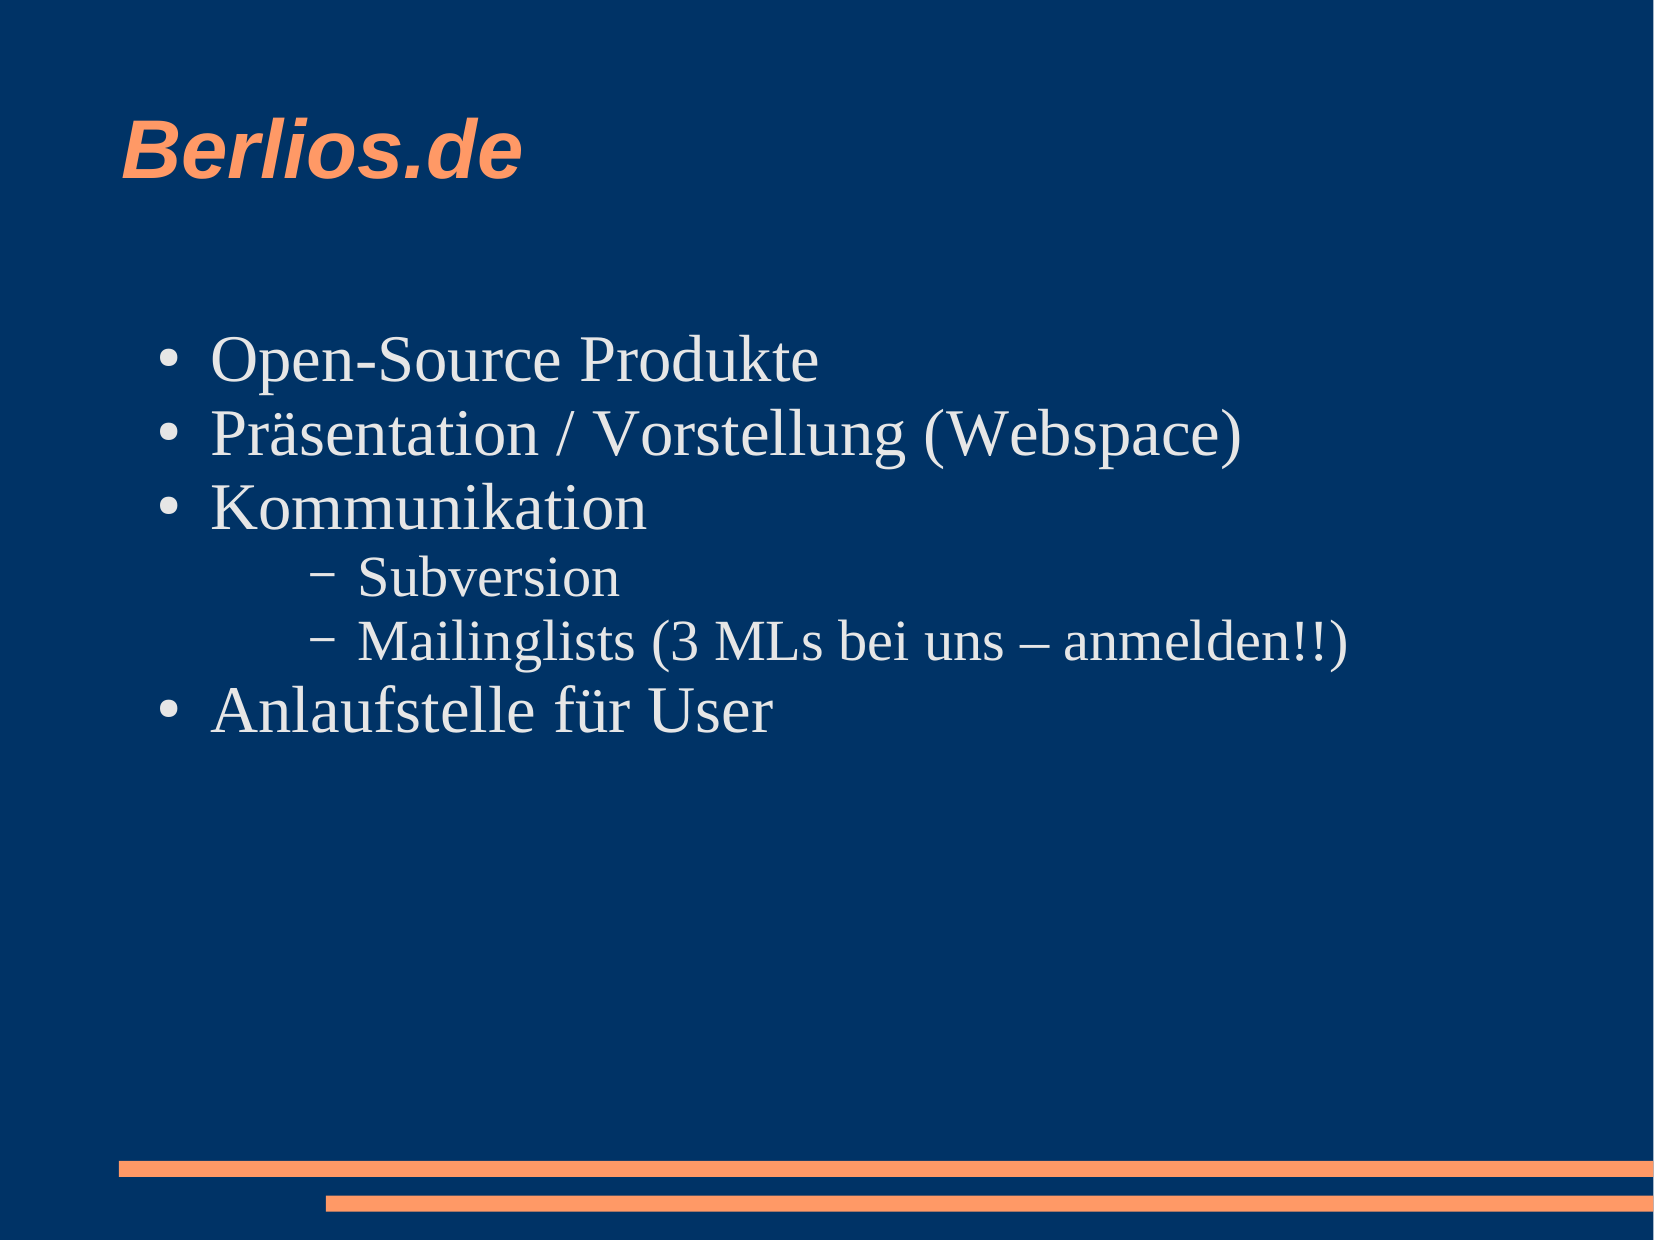

# Berlios.de
Open-Source Produkte
Präsentation / Vorstellung (Webspace)
Kommunikation
Subversion
Mailinglists (3 MLs bei uns – anmelden!!)
Anlaufstelle für User